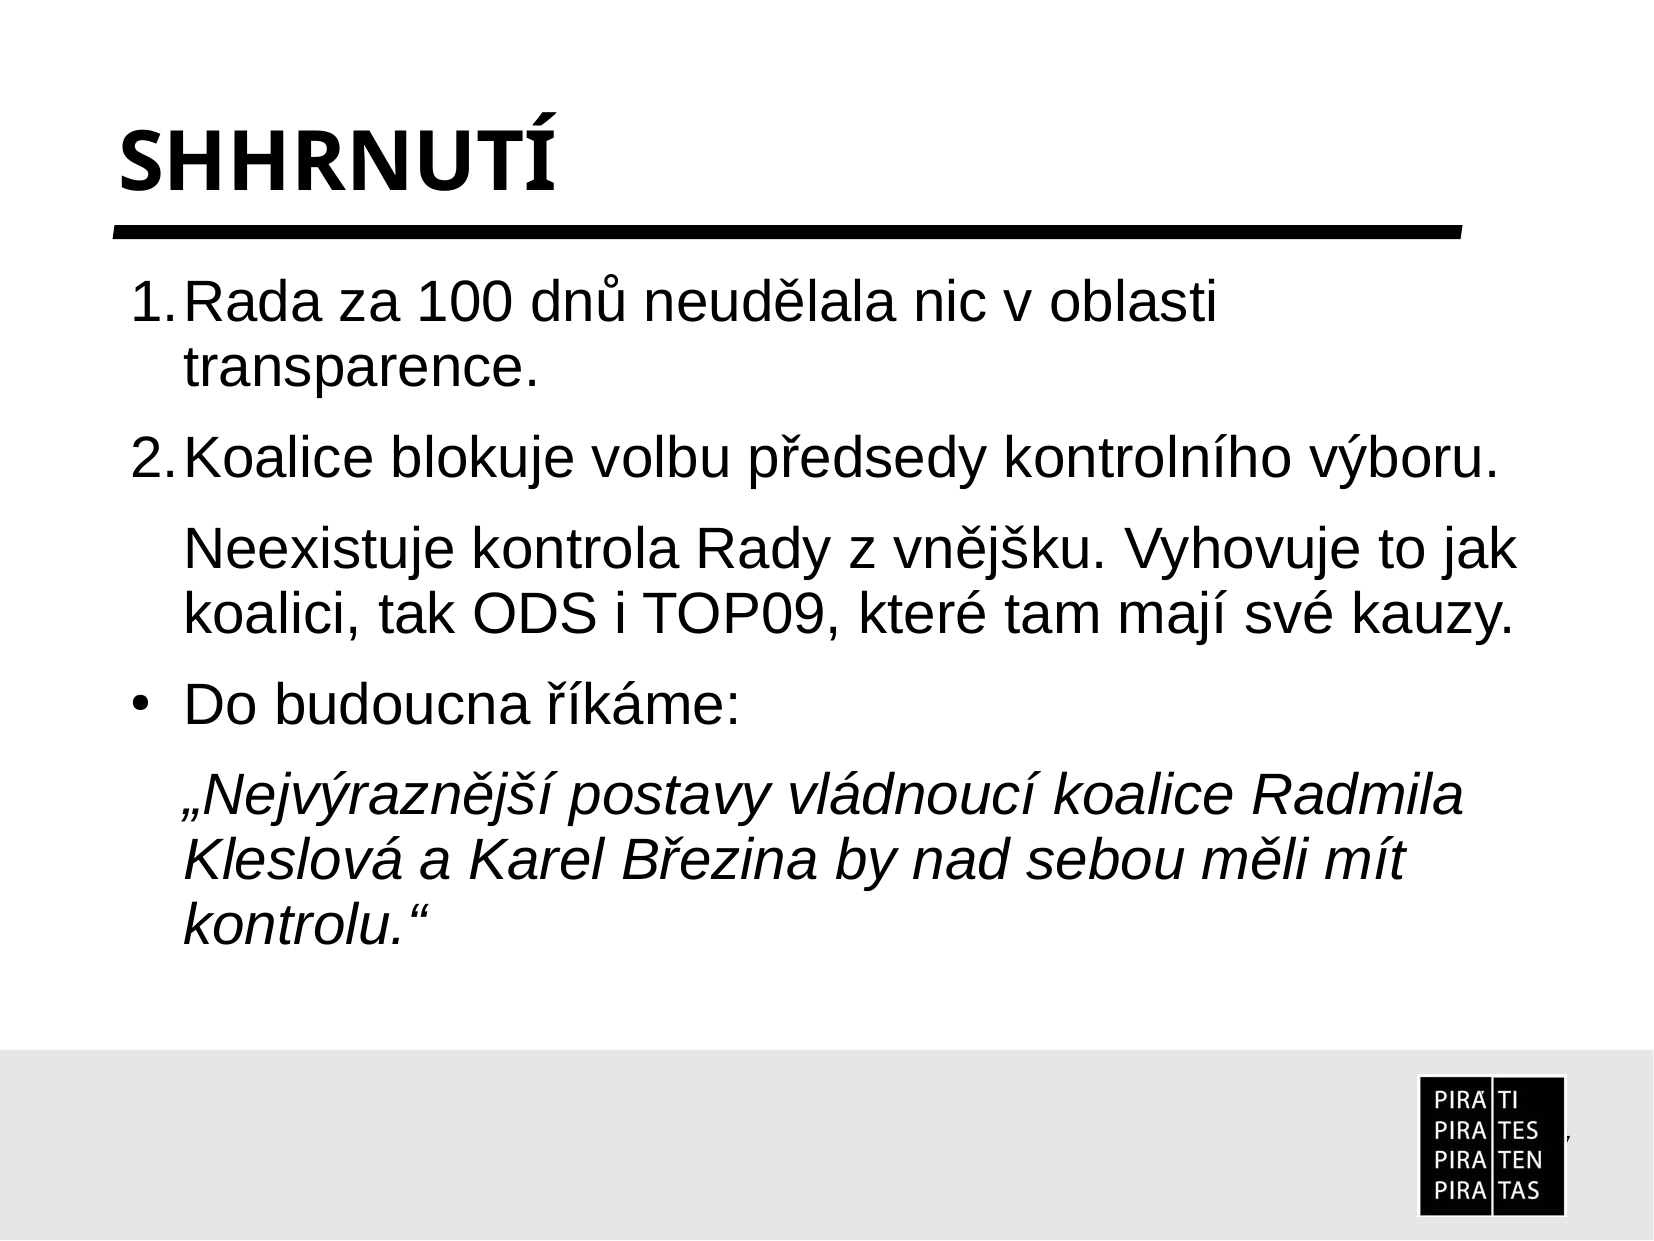

# SHHRNUTÍ
Rada za 100 dnů neudělala nic v oblasti transparence.
Koalice blokuje volbu předsedy kontrolního výboru.
Neexistuje kontrola Rady z vnějšku. Vyhovuje to jak koalici, tak ODS i TOP09, které tam mají své kauzy.
Do budoucna říkáme:
„Nejvýraznější postavy vládnoucí koalice Radmila Kleslová a Karel Březina by nad sebou měli mít kontrolu.“